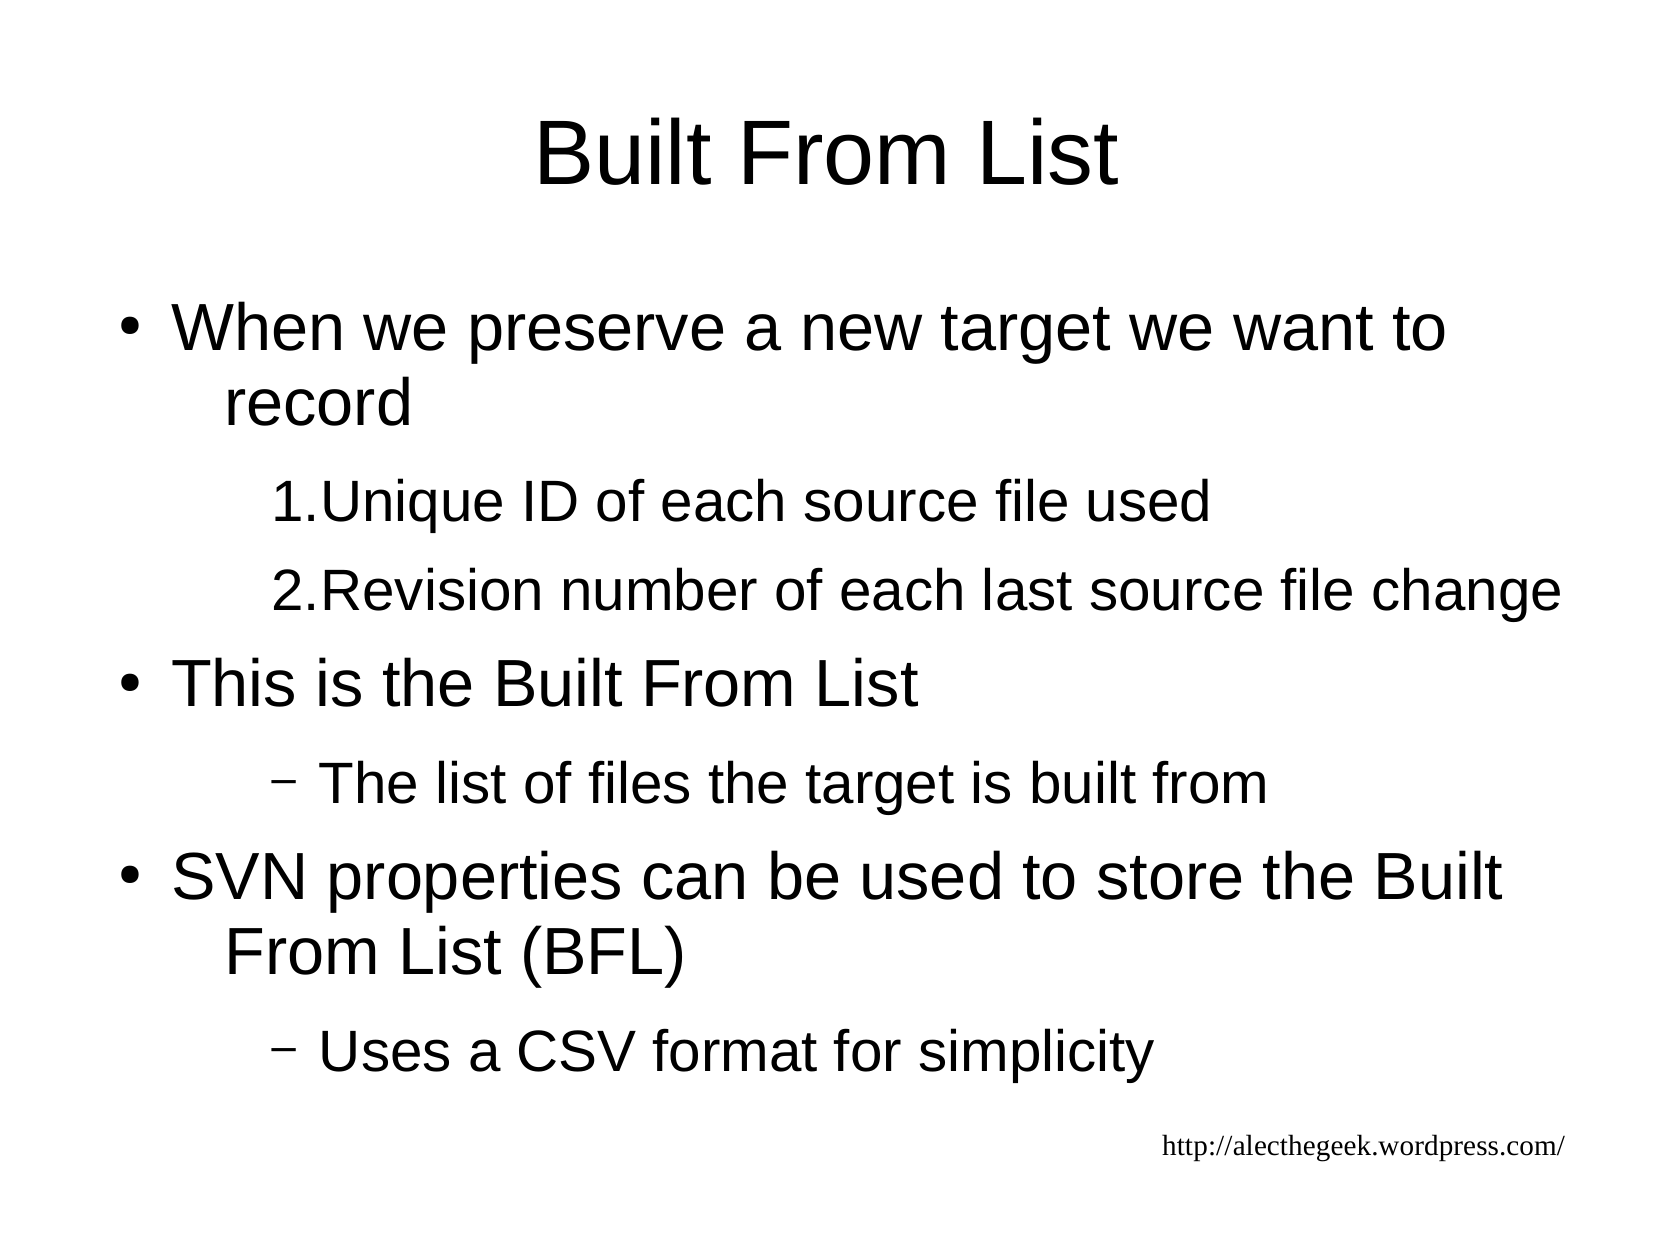

# Built From List
When we preserve a new target we want to record
Unique ID of each source file used
Revision number of each last source file change
This is the Built From List
The list of files the target is built from
SVN properties can be used to store the Built From List (BFL)
Uses a CSV format for simplicity
http://alecthegeek.wordpress.com/